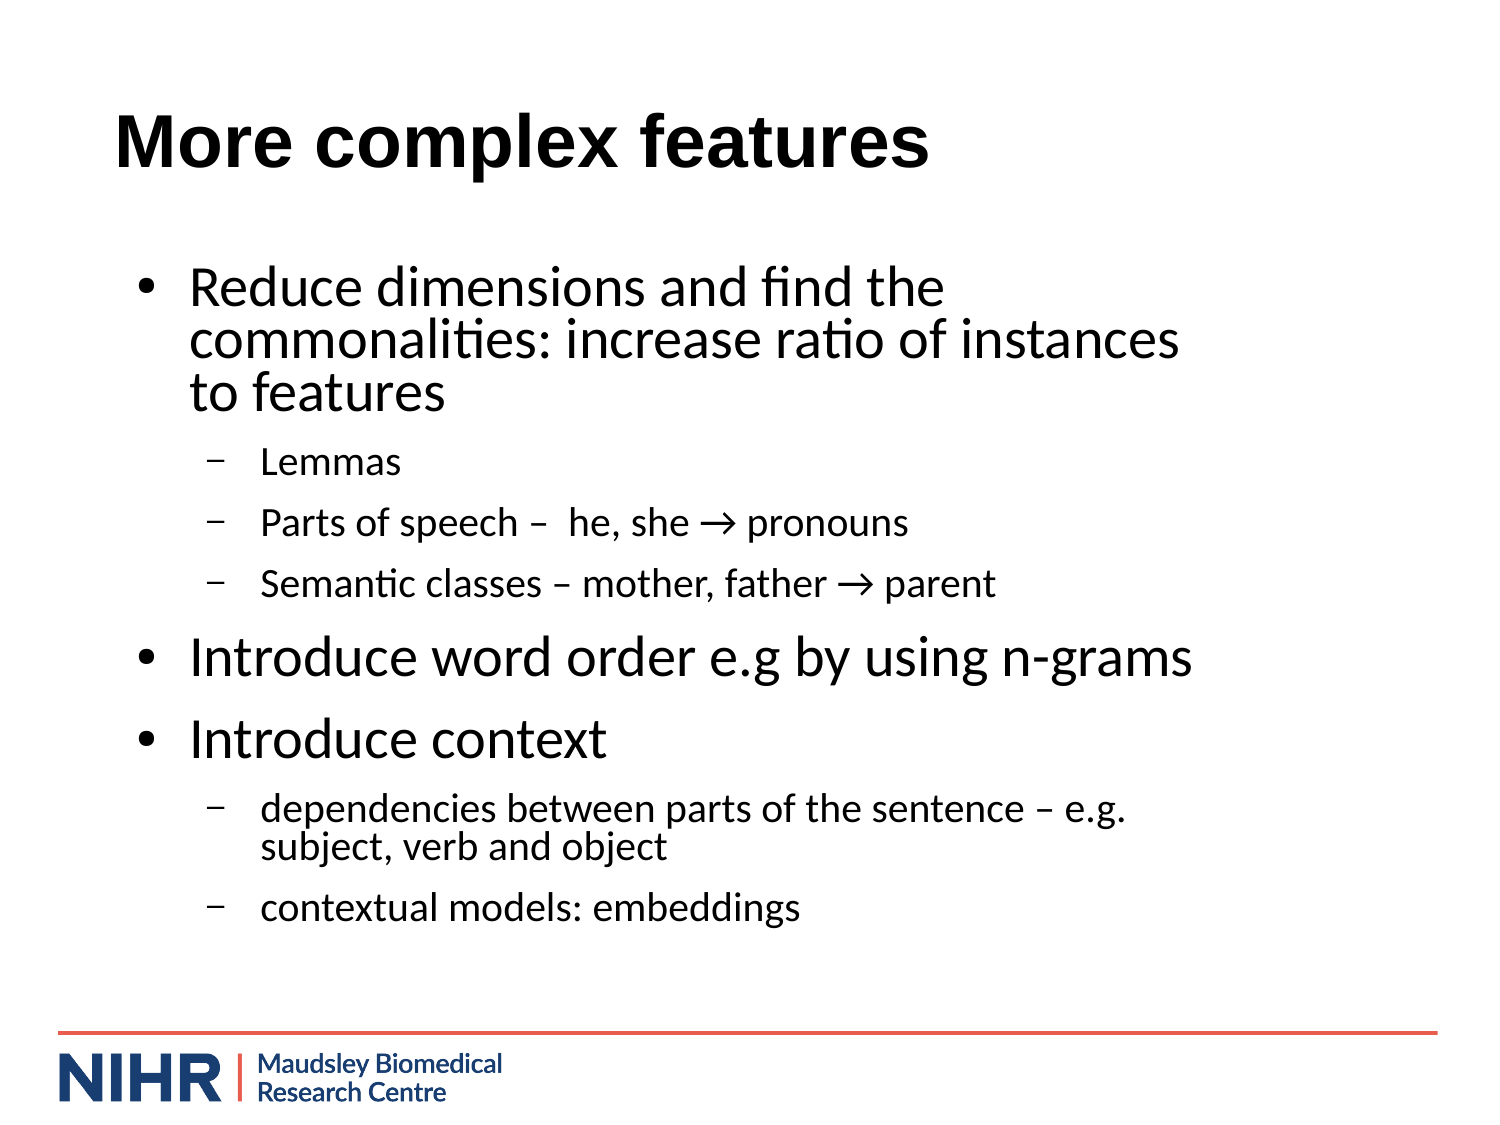

More complex features
# Reduce dimensions and find the commonalities: increase ratio of instances to features
Lemmas
Parts of speech – he, she → pronouns
Semantic classes – mother, father → parent
Introduce word order e.g by using n-grams
Introduce context
dependencies between parts of the sentence – e.g. subject, verb and object
contextual models: embeddings